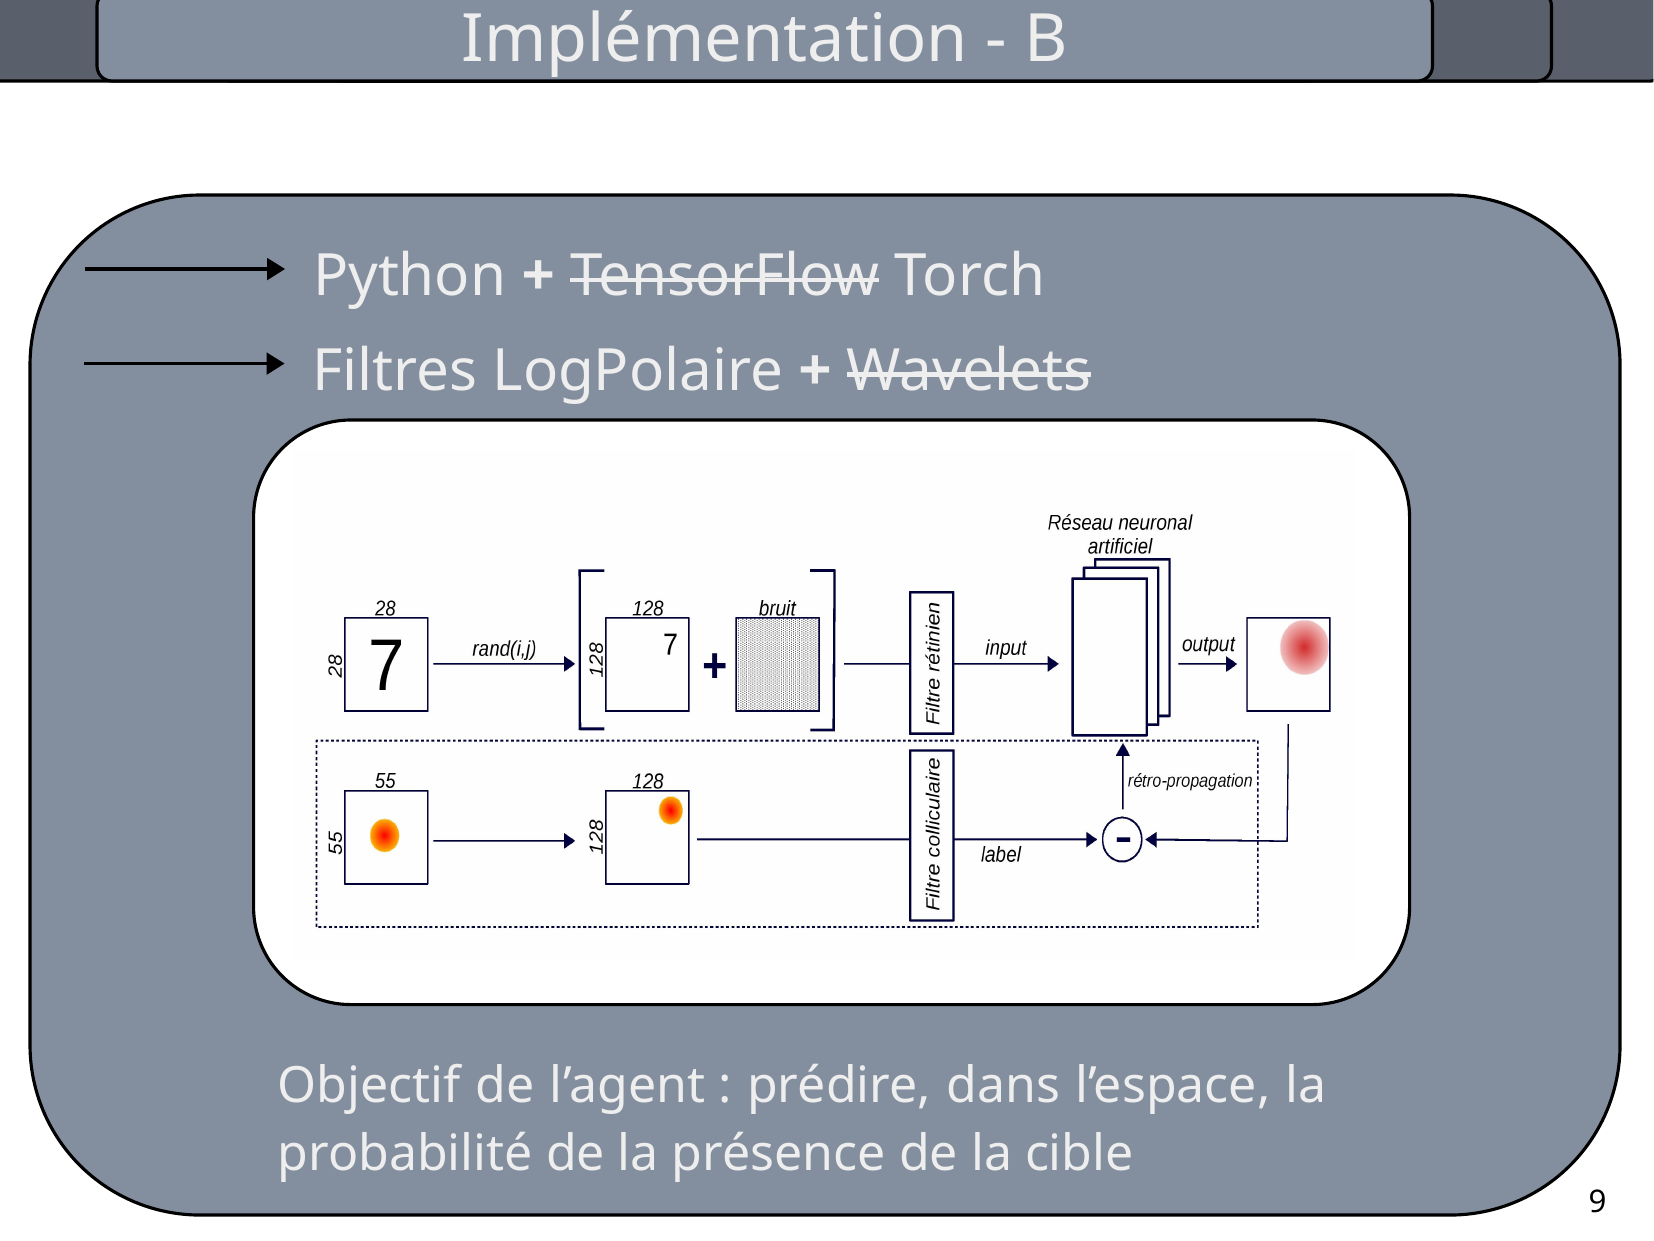

Vision
Implémentation - B
Comportement du modèle
Perspectives
Python + TensorFlow Torch
Filtres LogPolaire + Wavelets
Objectif de l’agent : prédire, dans l’espace, la probabilité de la présence de la cible
9